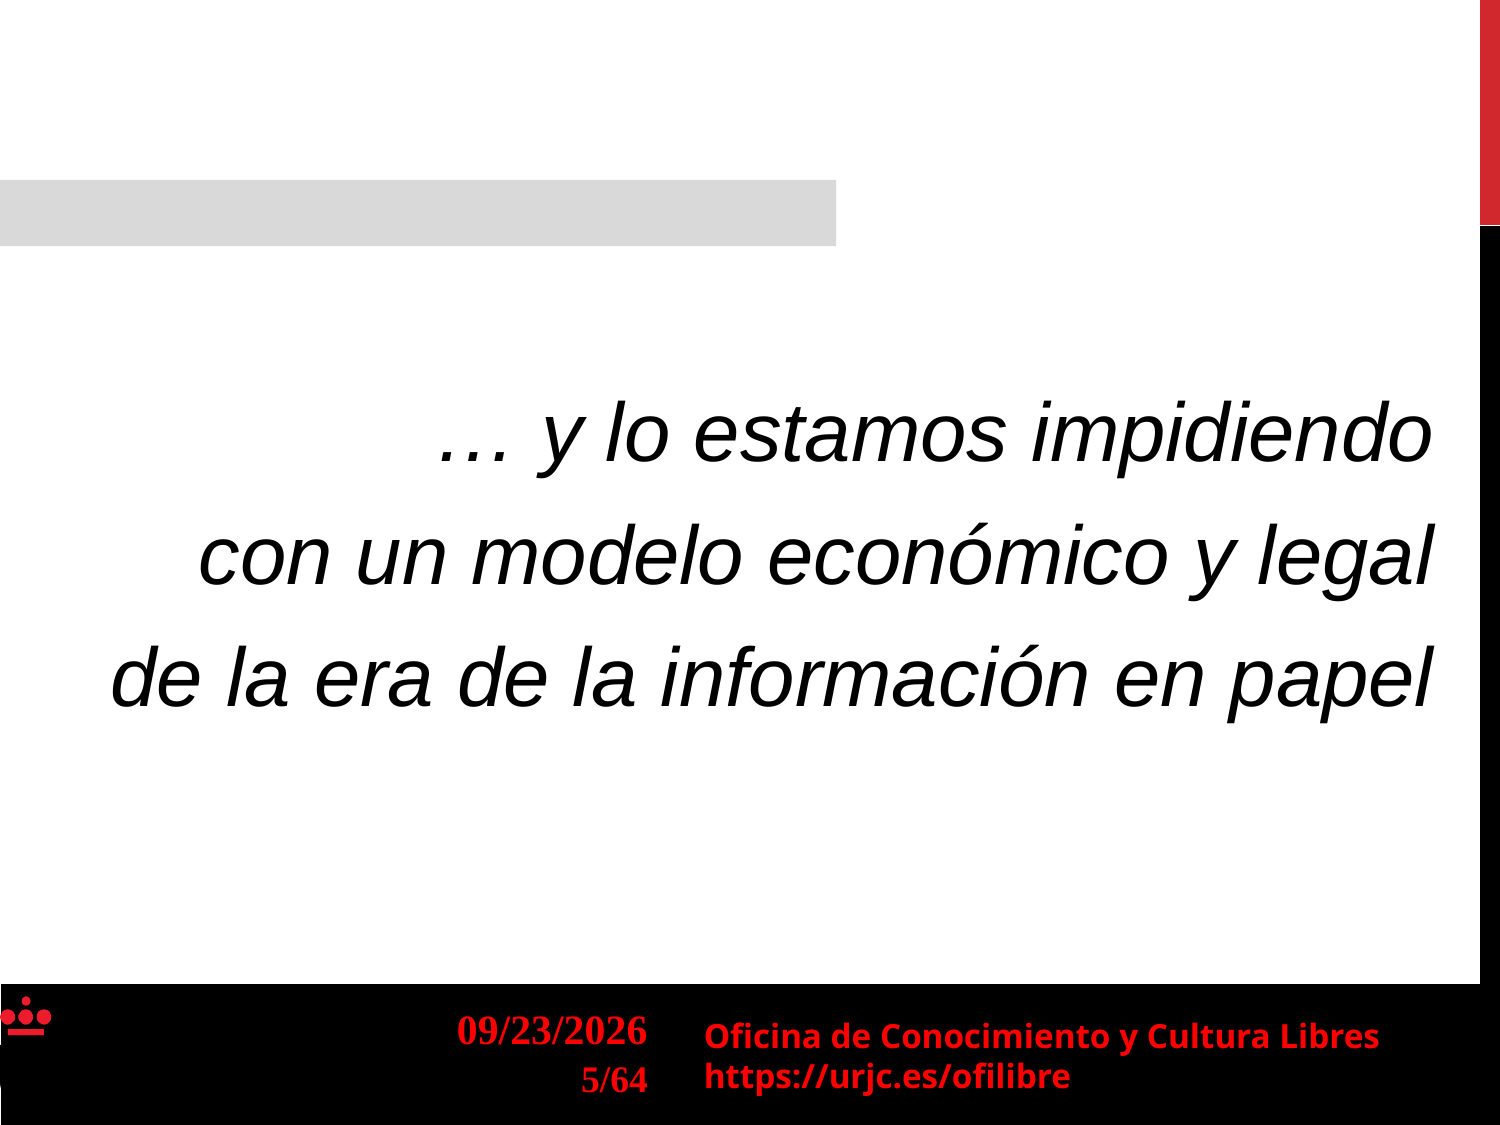

#
… y lo estamos impidiendo
con un modelo económico y legal
 de la era de la información en papel